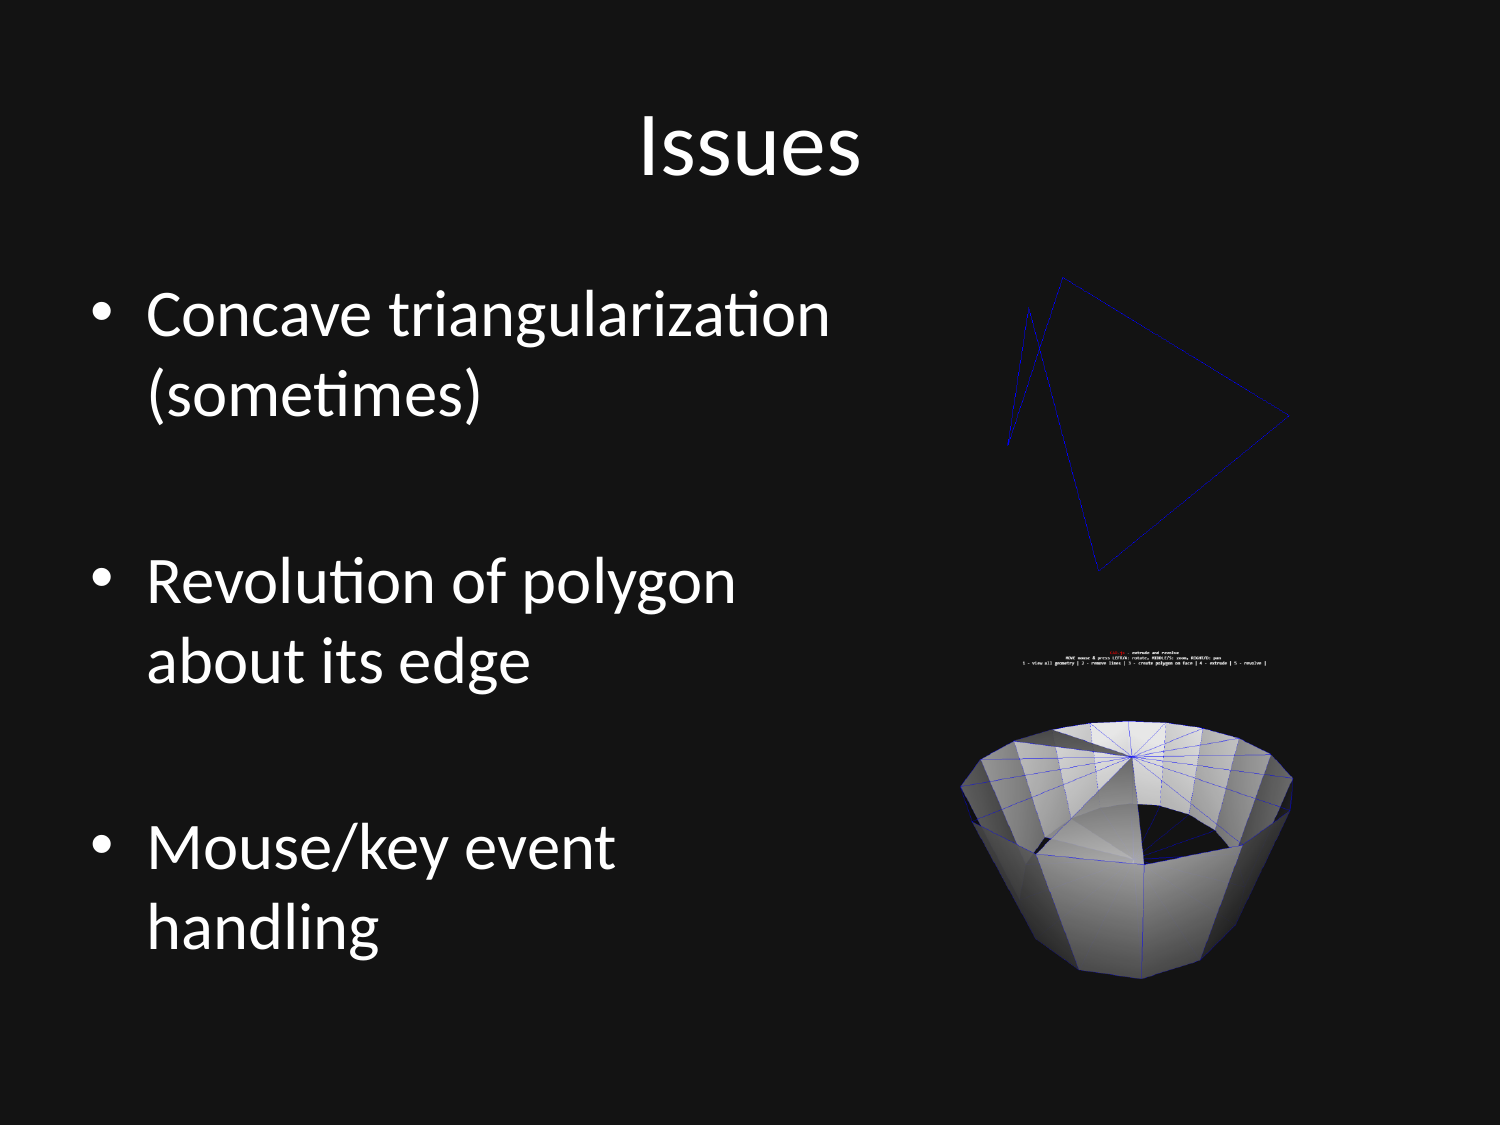

# Issues
Concave triangularization (sometimes)
Revolution of polygon about its edge
Mouse/key event handling